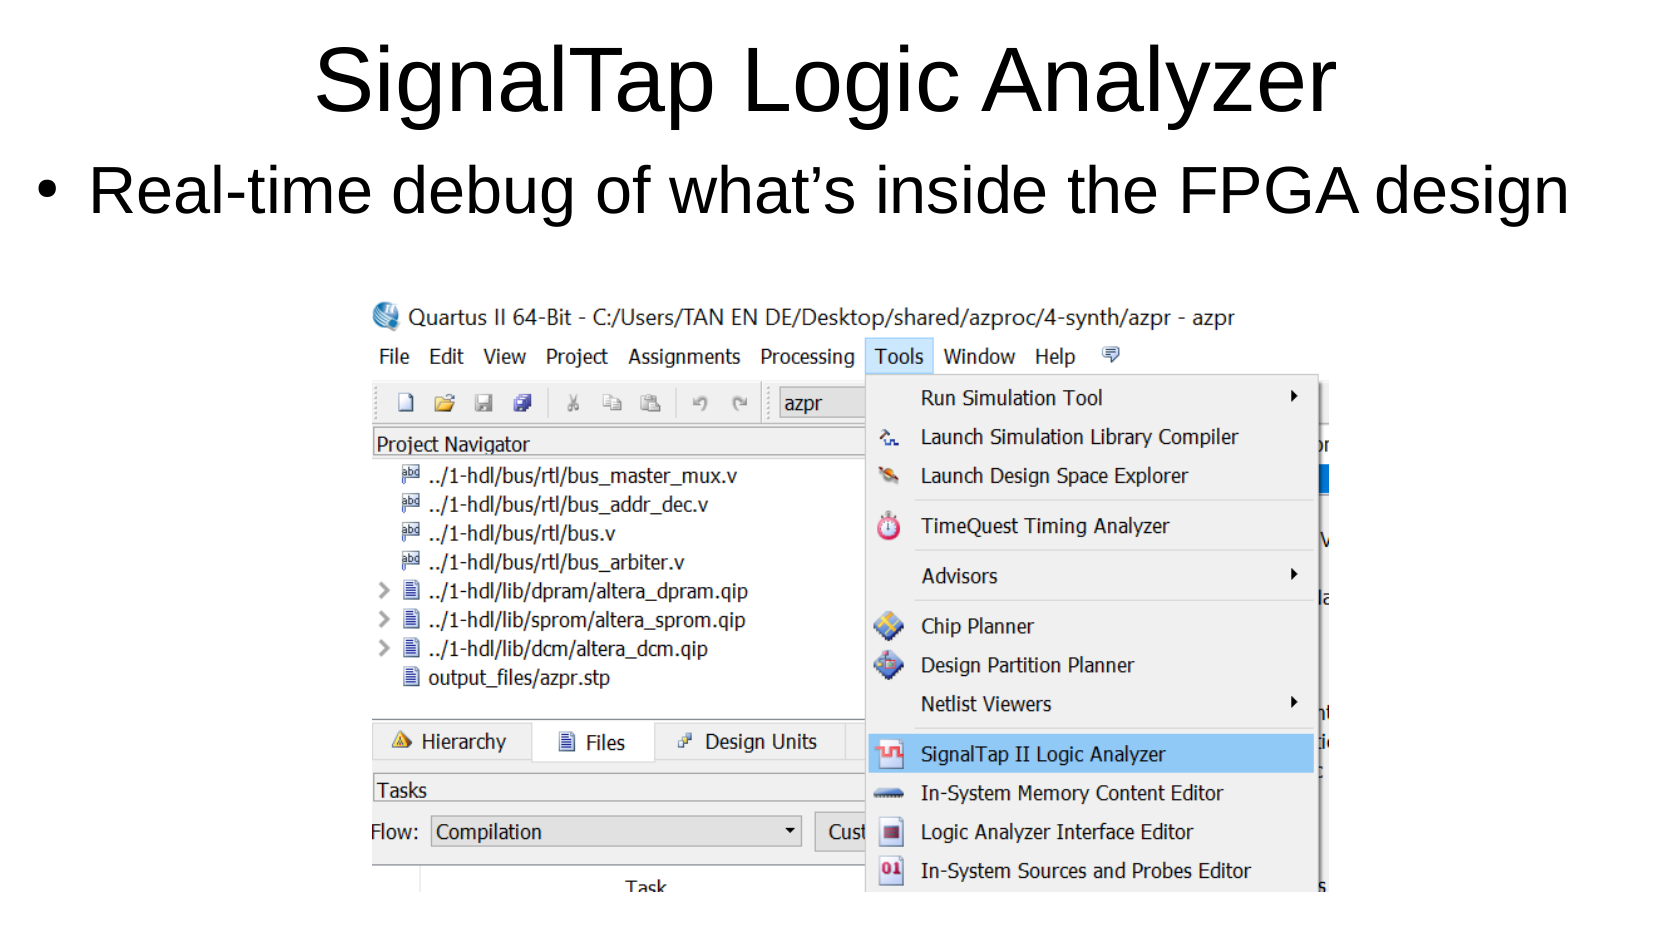

# SignalTap Logic Analyzer
Real-time debug of what’s inside the FPGA design